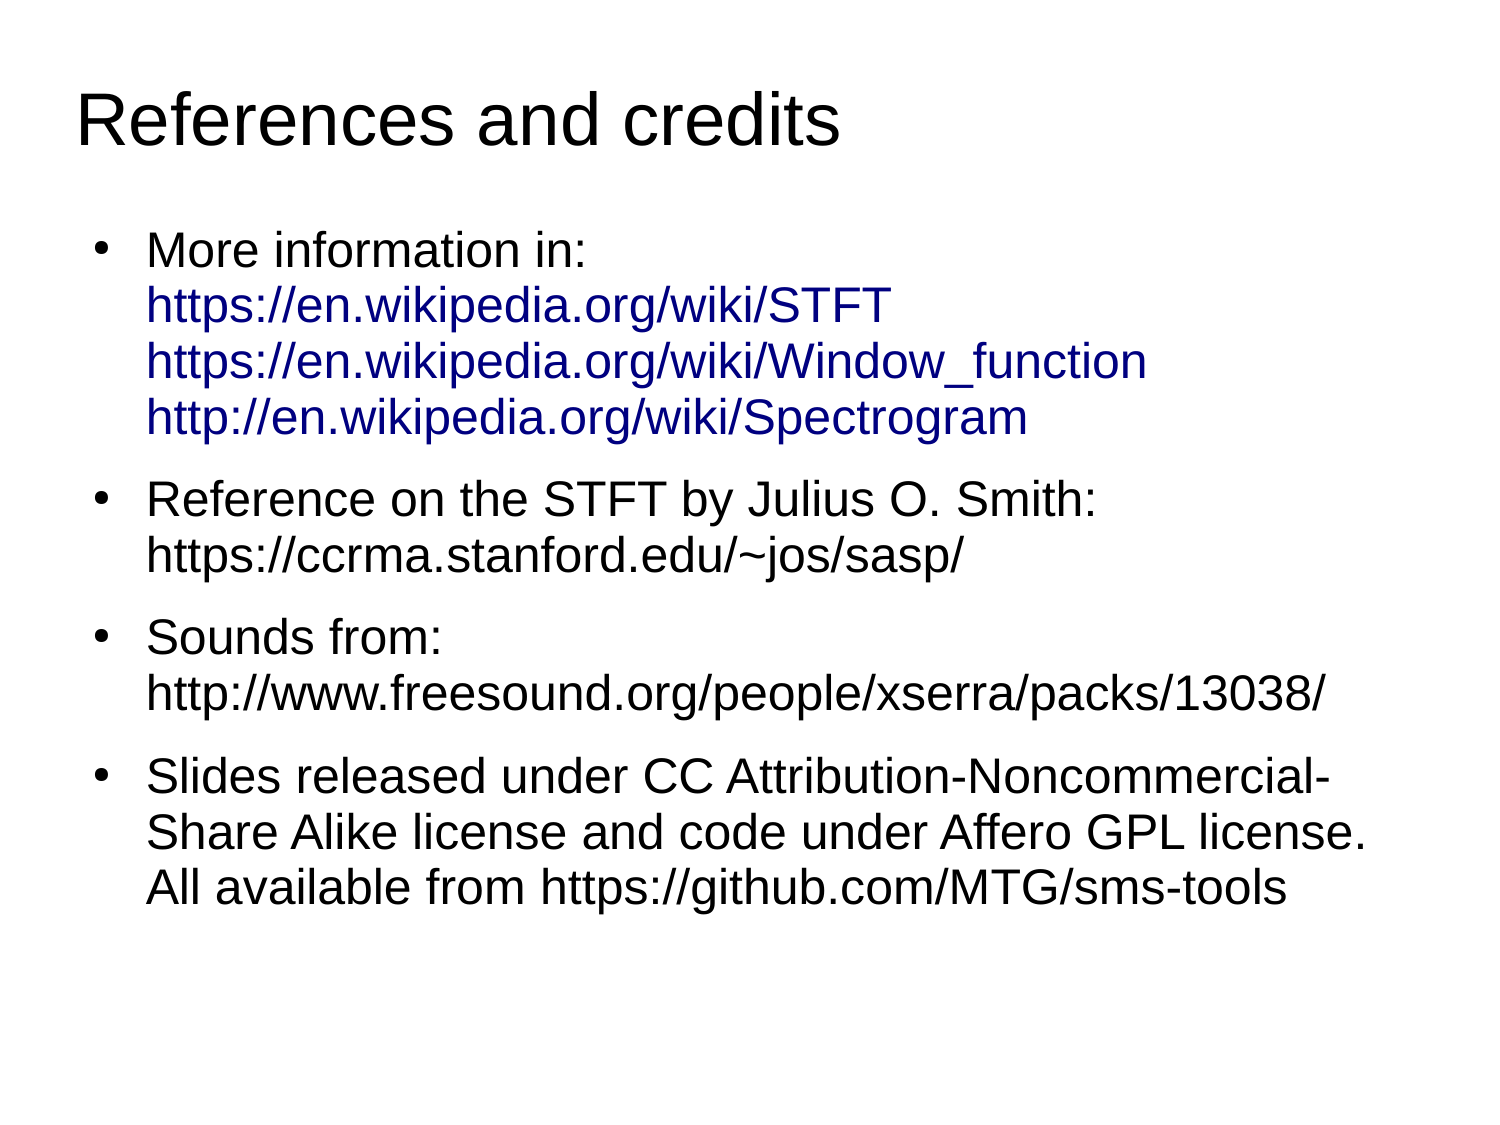

# References and credits
More information in:
https://en.wikipedia.org/wiki/STFThttps://en.wikipedia.org/wiki/Window_functionhttp://en.wikipedia.org/wiki/Spectrogram
Reference on the STFT by Julius O. Smith:https://ccrma.stanford.edu/~jos/sasp/
Sounds from: http://www.freesound.org/people/xserra/packs/13038/
Slides released under CC Attribution-Noncommercial-Share Alike license and code under Affero GPL license. All available from https://github.com/MTG/sms-tools